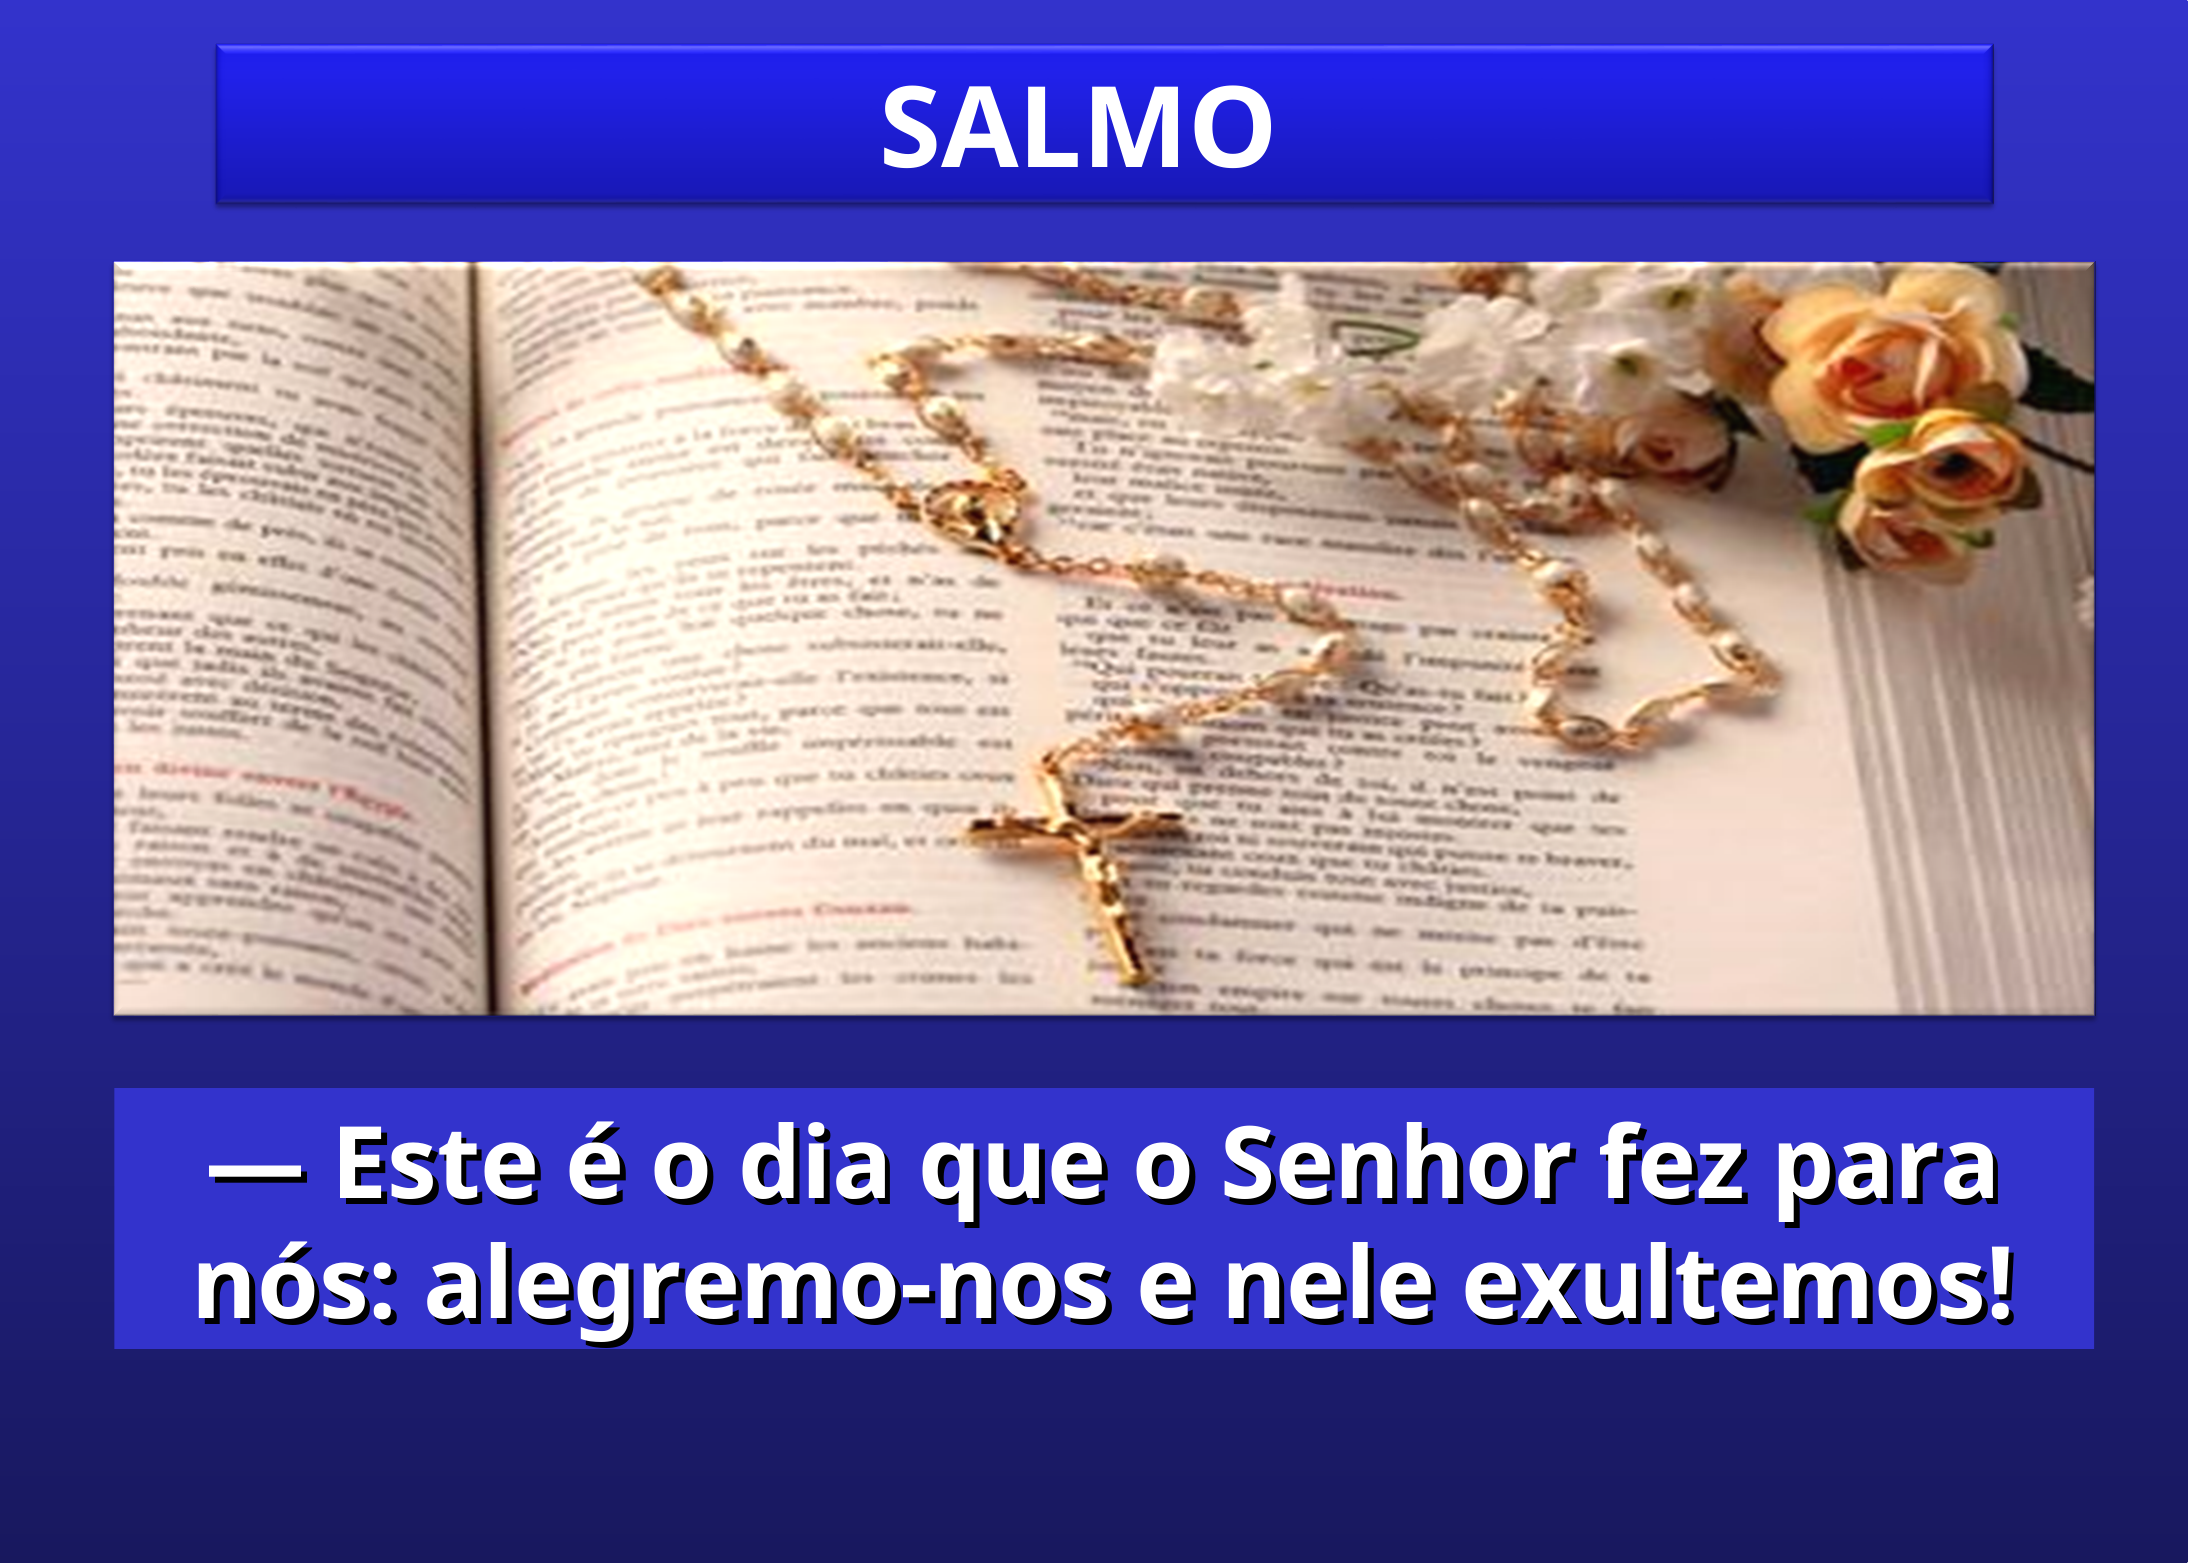

SALMO
— Este é o dia que o Senhor fez para nós: alegremo-nos e nele exultemos!